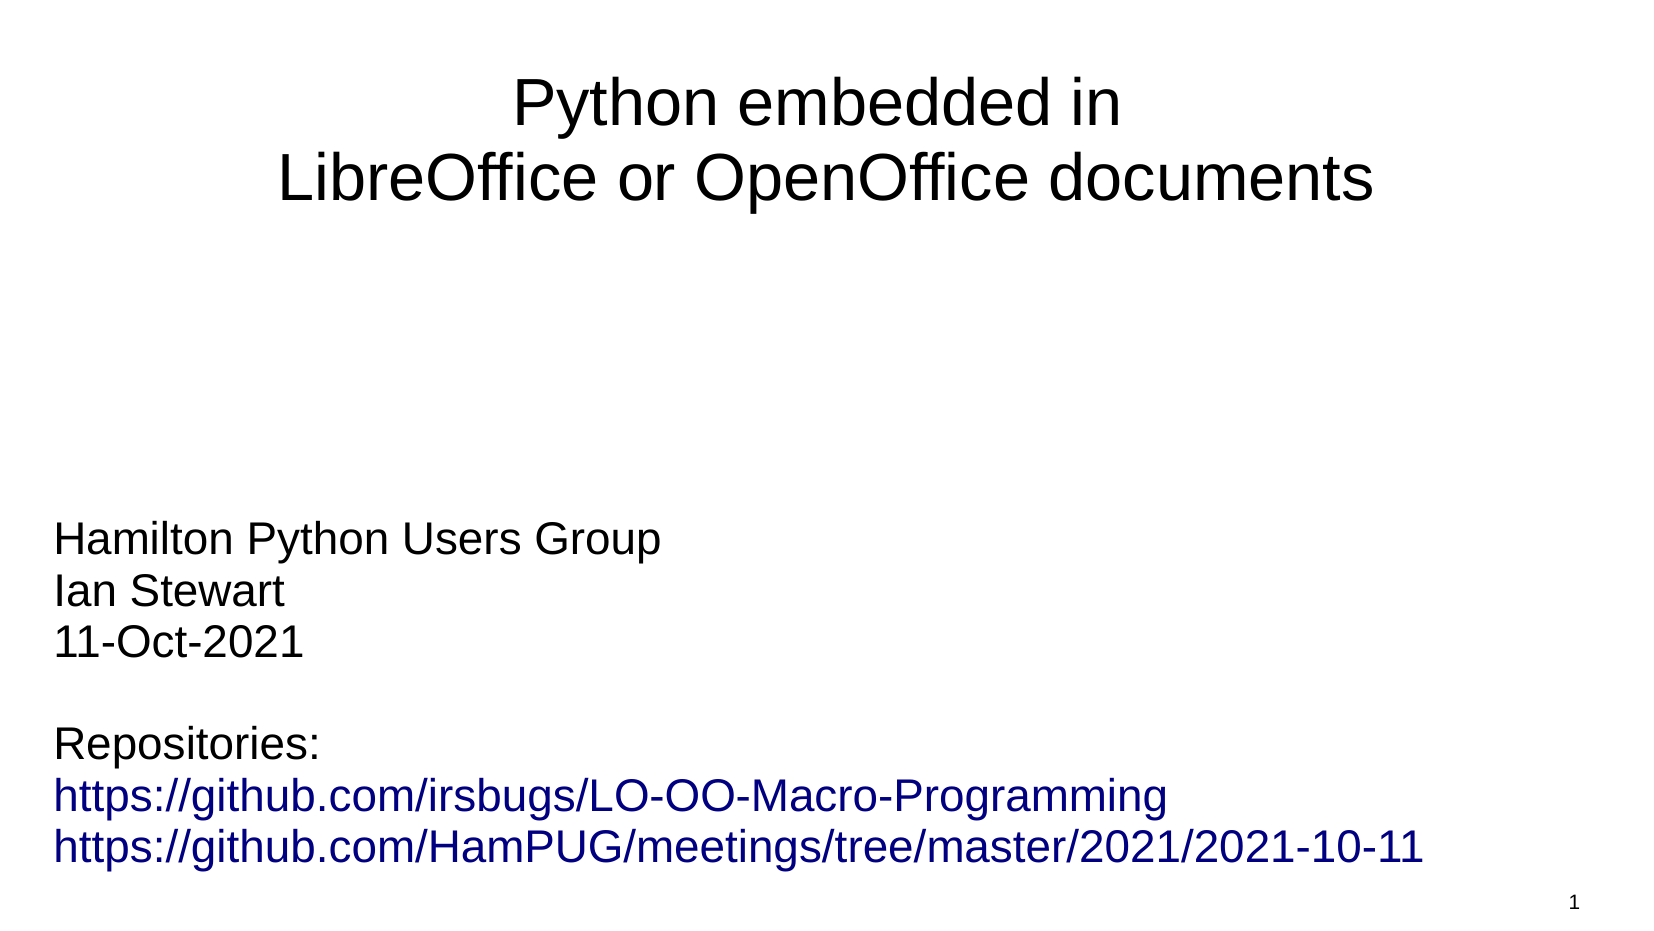

# Python embedded in LibreOffice or OpenOffice documents
Hamilton Python Users Group
Ian Stewart
11-Oct-2021
Repositories:
https://github.com/irsbugs/LO-OO-Macro-Programming
https://github.com/HamPUG/meetings/tree/master/2021/2021-10-11